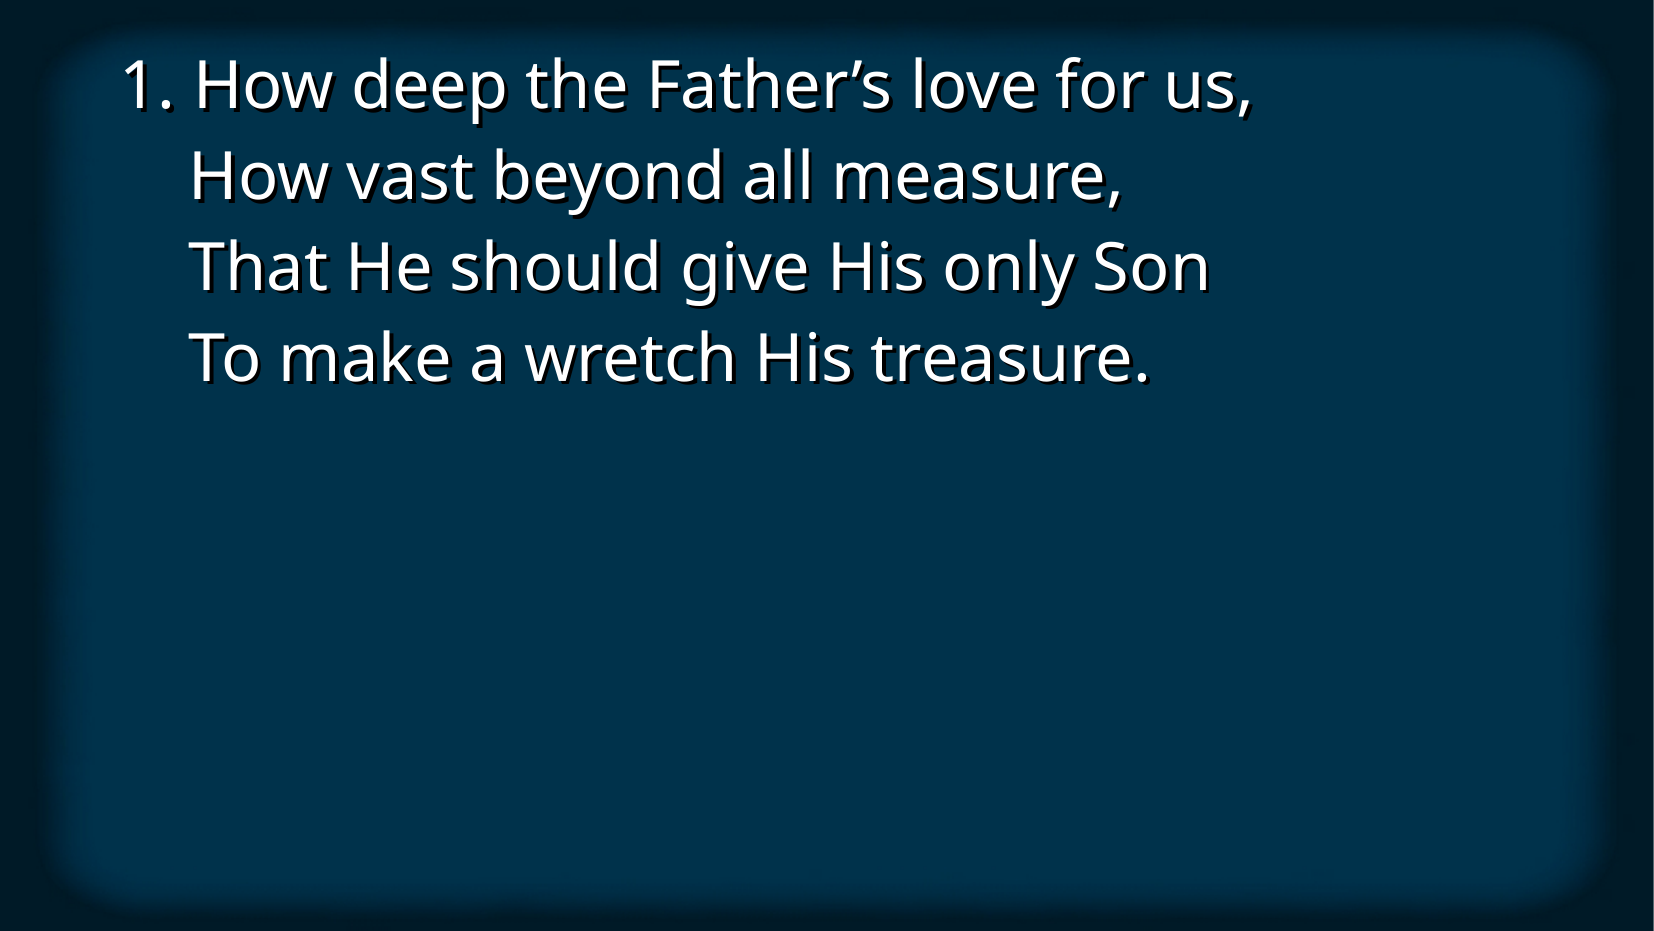

1. How deep the Father’s love for us,
 How vast beyond all measure,
 That He should give His only Son
 To make a wretch His treasure.